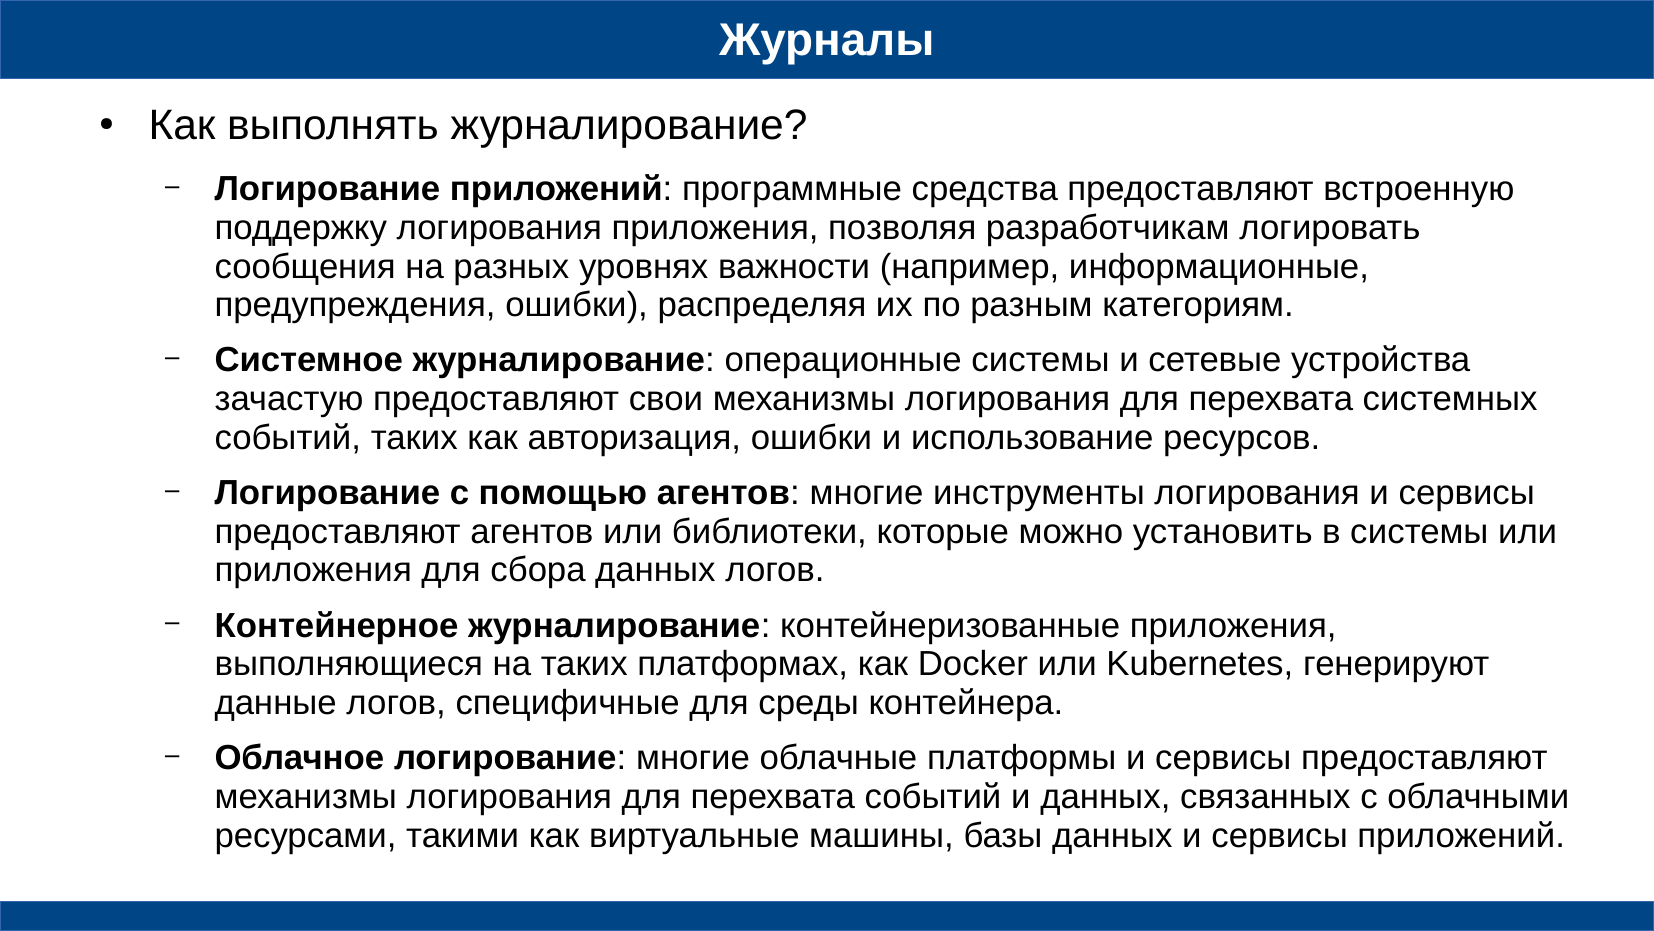

# Журналы
Как выполнять журналирование?
Логирование приложений: программные средства предоставляют встроенную поддержку логирования приложения, позволяя разработчикам логировать сообщения на разных уровнях важности (например, информационные, предупреждения, ошибки), распределяя их по разным категориям.
Системное журналирование: операционные системы и сетевые устройства зачастую предоставляют свои механизмы логирования для перехвата системных событий, таких как авторизация, ошибки и использование ресурсов.
Логирование с помощью агентов: многие инструменты логирования и сервисы предоставляют агентов или библиотеки, которые можно установить в системы или приложения для сбора данных логов.
Контейнерное журналирование: контейнеризованные приложения, выполняющиеся на таких платформах, как Docker или Kubernetes, генерируют данные логов, специфичные для среды контейнера.
Облачное логирование: многие облачные платформы и сервисы предоставляют механизмы логирования для перехвата событий и данных, связанных с облачными ресурсами, такими как виртуальные машины, базы данных и сервисы приложений.